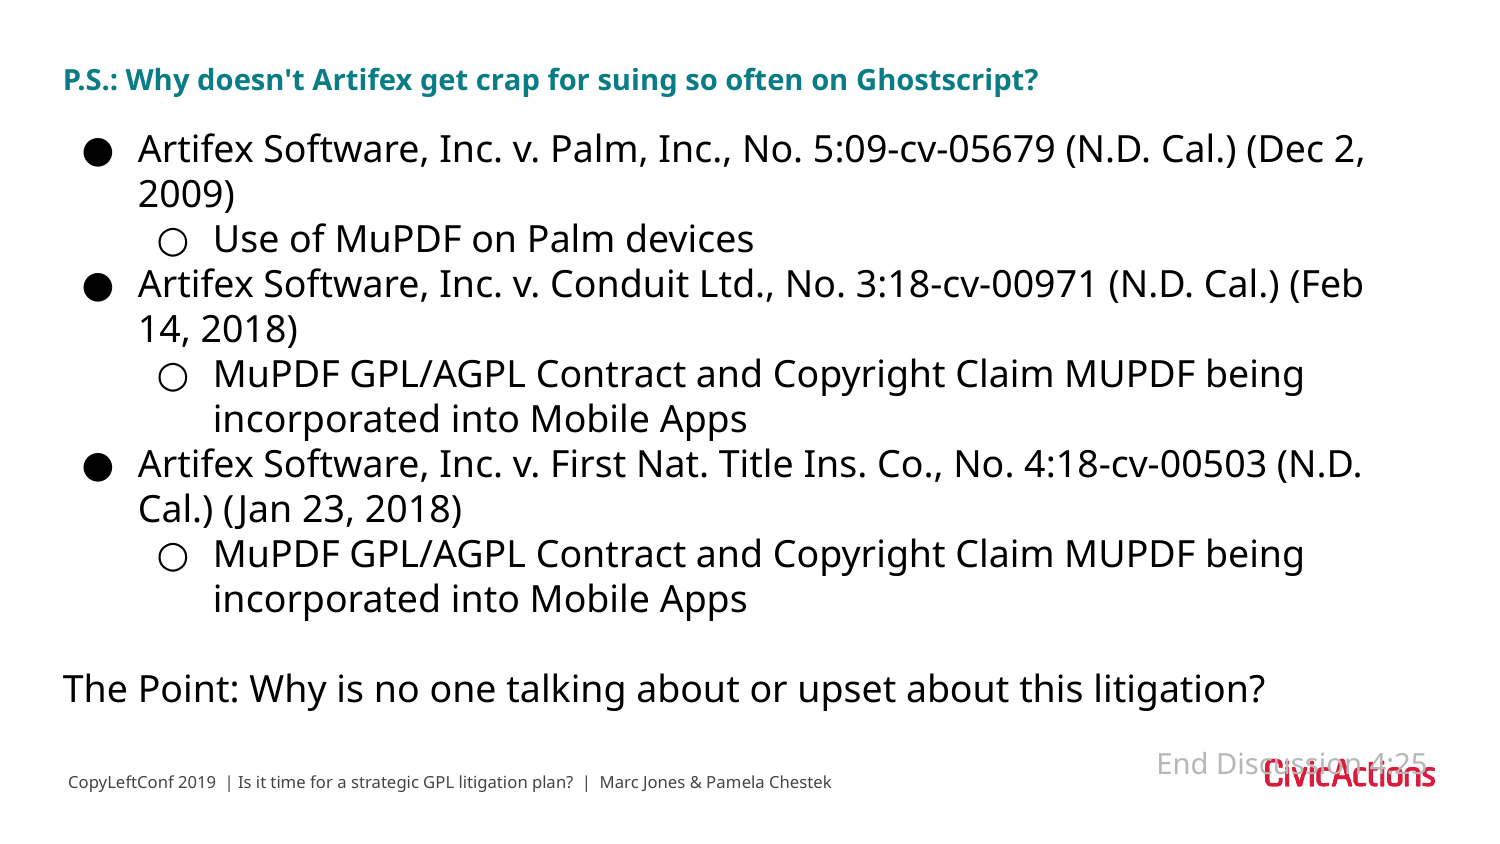

P.S.: Why doesn't Artifex get crap for suing so often on Ghostscript?
# Artifex Software, Inc. v. Palm, Inc., No. 5:09-cv-05679 (N.D. Cal.) (Dec 2, 2009)
Use of MuPDF on Palm devices
Artifex Software, Inc. v. Conduit Ltd., No. 3:18-cv-00971 (N.D. Cal.) (Feb 14, 2018)
MuPDF GPL/AGPL Contract and Copyright Claim MUPDF being incorporated into Mobile Apps
Artifex Software, Inc. v. First Nat. Title Ins. Co., No. 4:18-cv-00503 (N.D. Cal.) (Jan 23, 2018)
MuPDF GPL/AGPL Contract and Copyright Claim MUPDF being incorporated into Mobile Apps
The Point: Why is no one talking about or upset about this litigation?
End Discussion 4:25
CopyLeftConf 2019 | Is it time for a strategic GPL litigation plan? | Marc Jones & Pamela Chestek